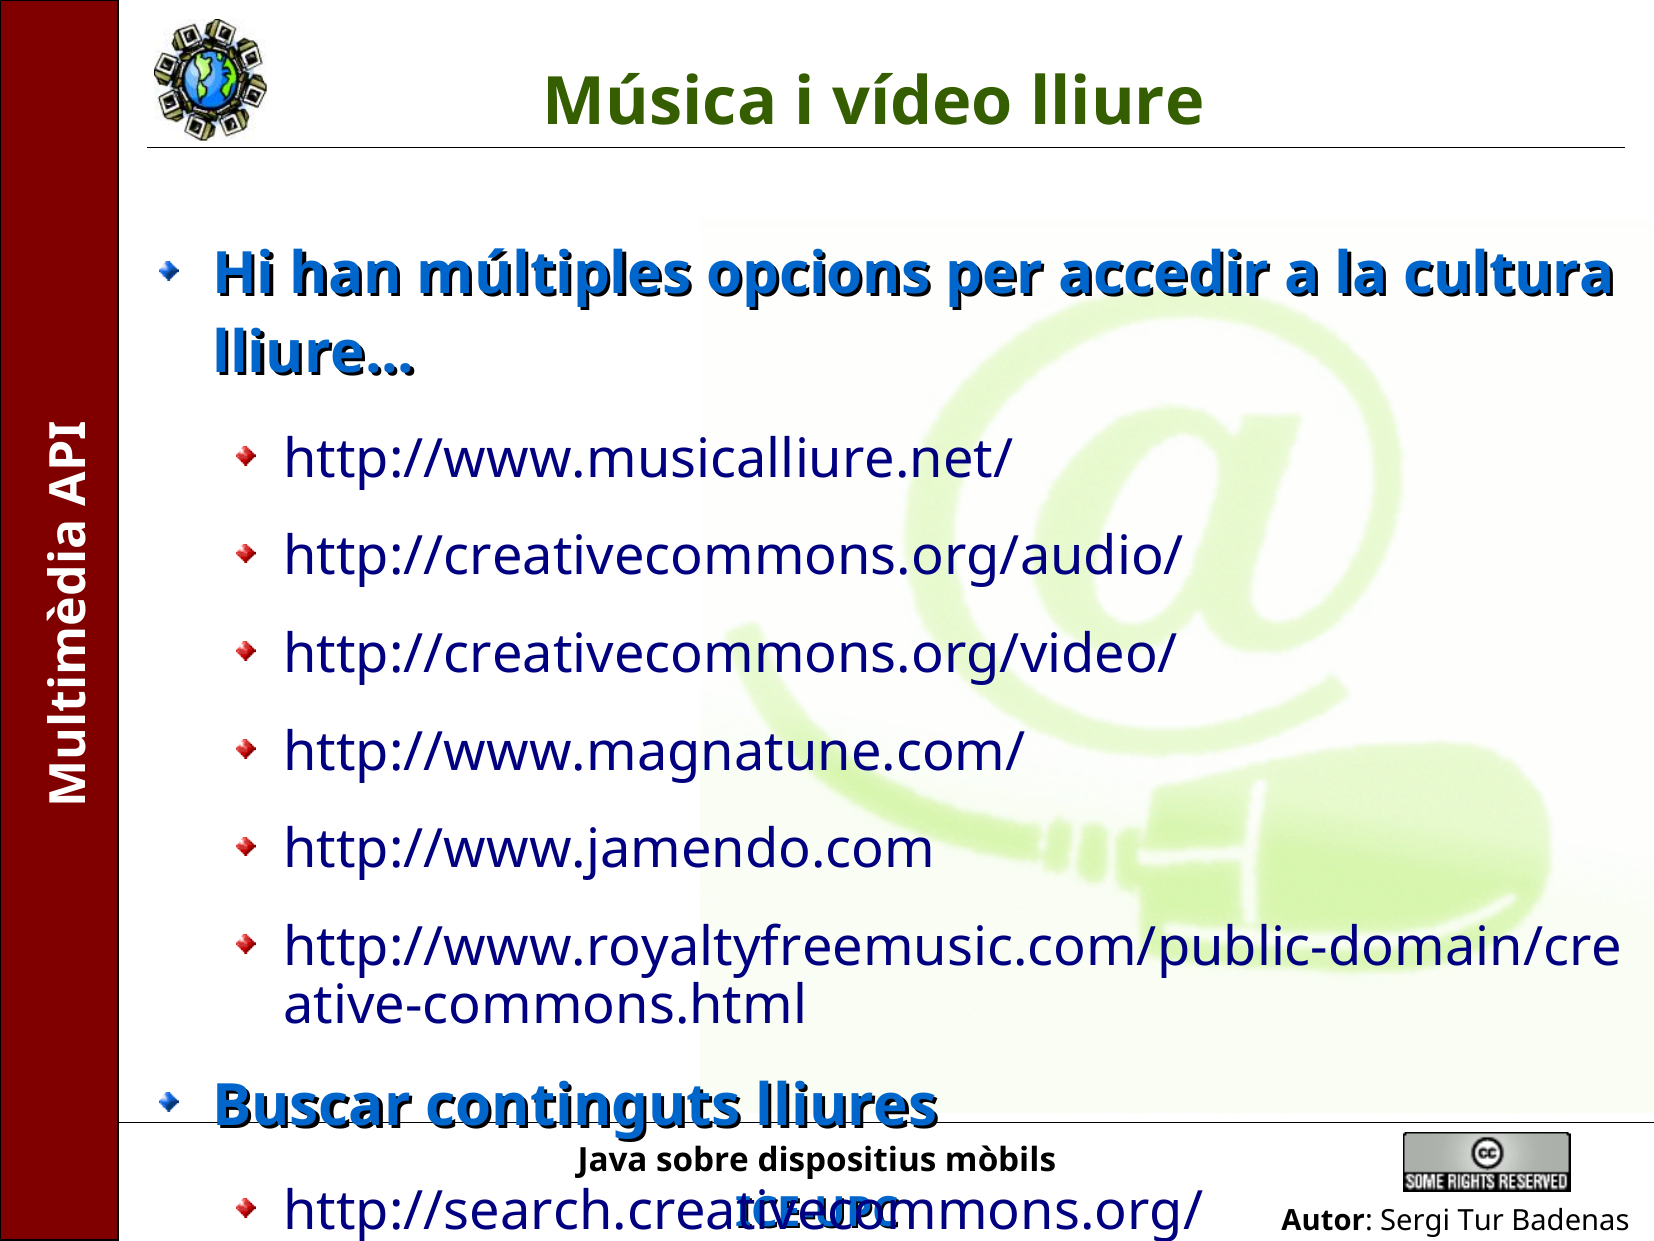

# Música i vídeo lliure
Hi han múltiples opcions per accedir a la cultura lliure...
http://www.musicalliure.net/
http://creativecommons.org/audio/
http://creativecommons.org/video/
http://www.magnatune.com/
http://www.jamendo.com
http://www.royaltyfreemusic.com/public-domain/creative-commons.html
Buscar continguts lliures
http://search.creativecommons.org/